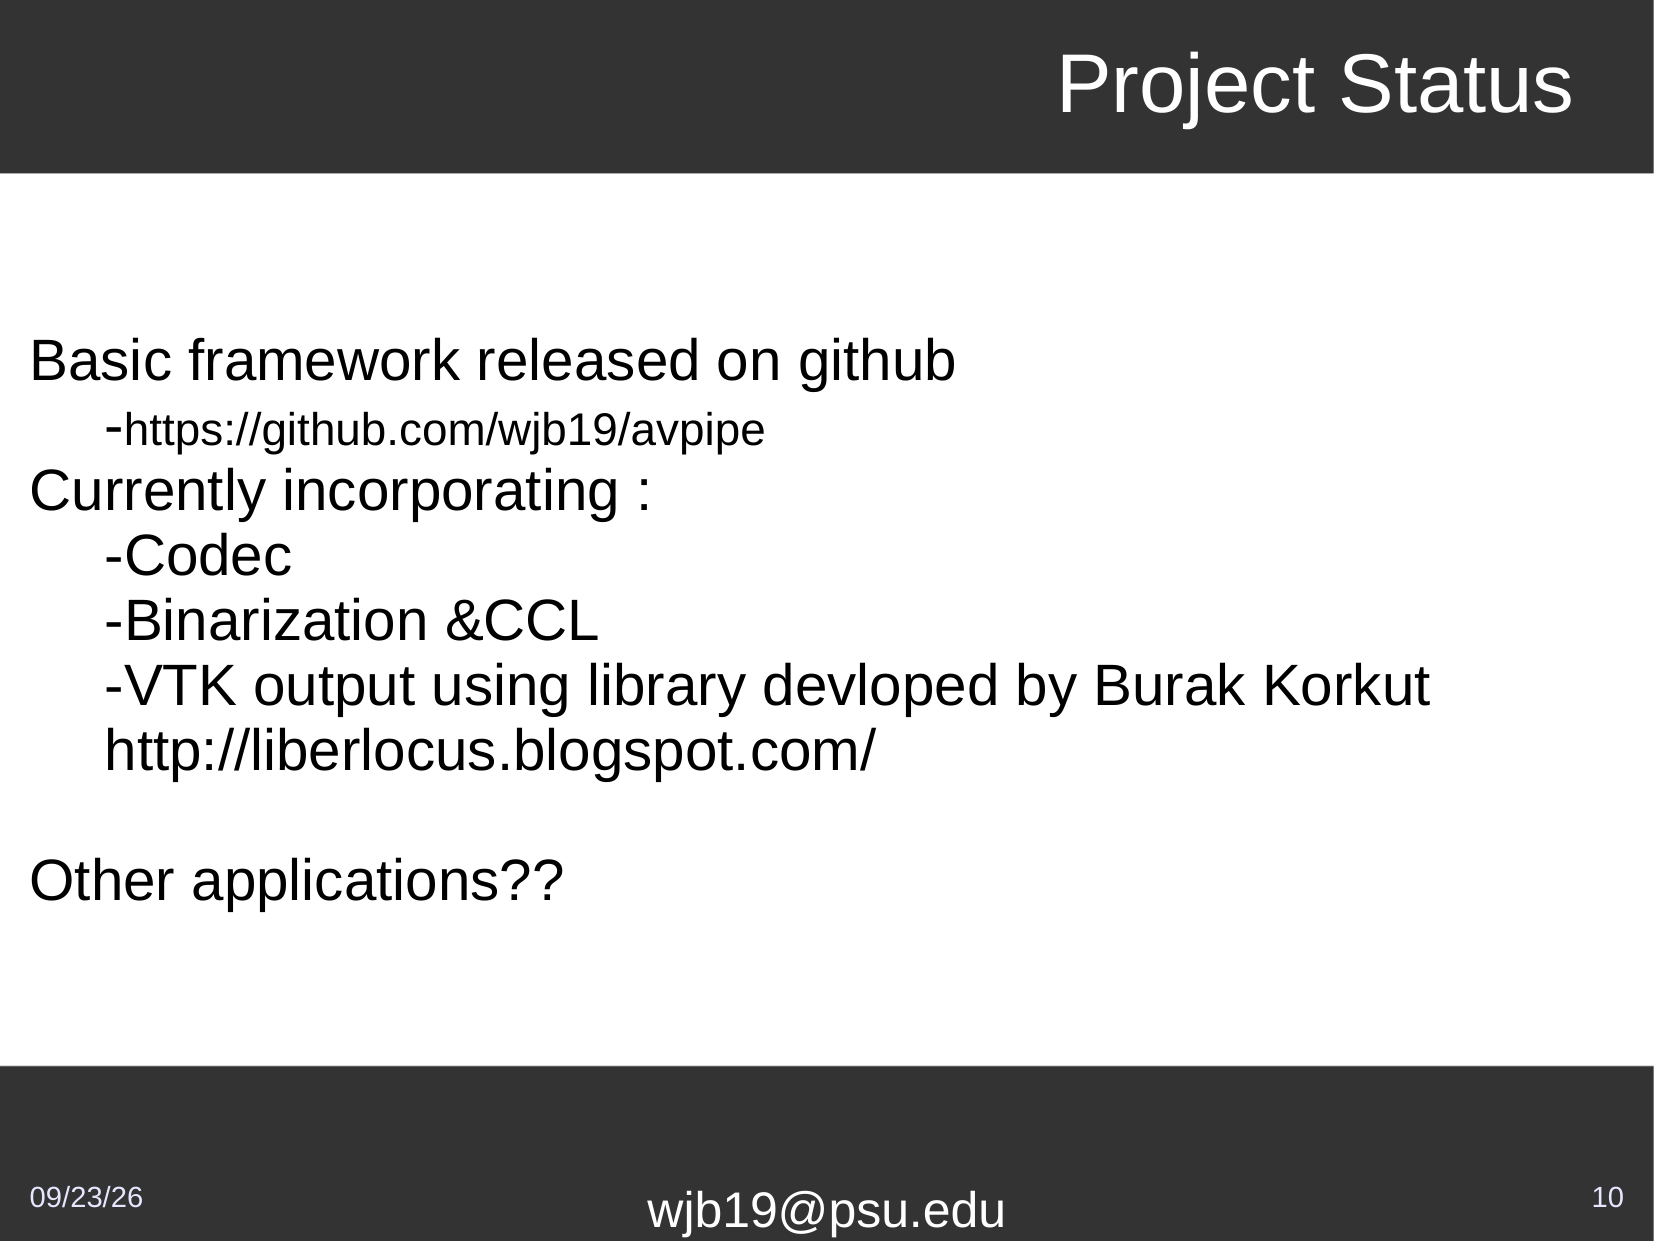

Project Status
# Basic framework released on github -https://github.com/wjb19/avpipe Currently incorporating : -Codec -Binarization &CCL -VTK output using library devloped by Burak Korkut 				http://liberlocus.blogspot.com/ Other applications??
10
wjb19@psu.edu